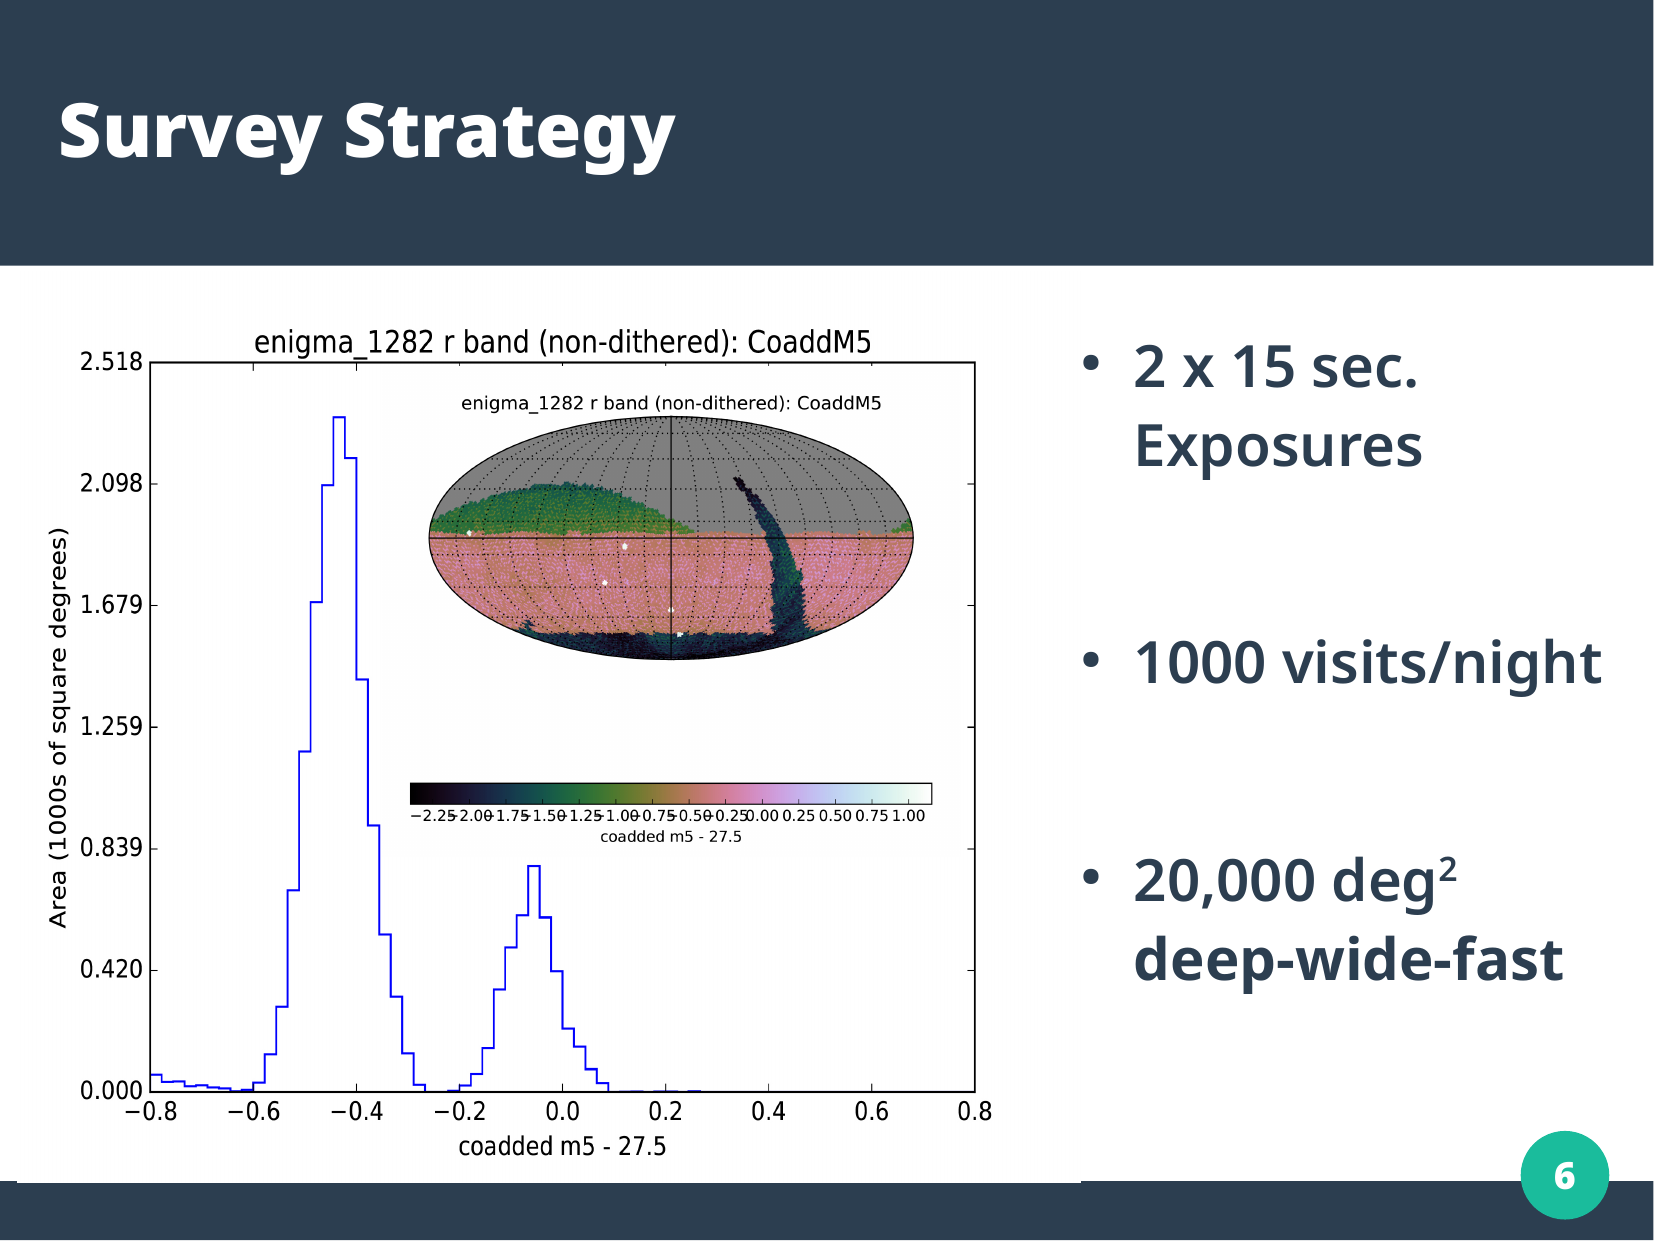

# Survey Strategy
2 x 15 sec. Exposures
1000 visits/night
20,000 deg2 deep-wide-fast
6